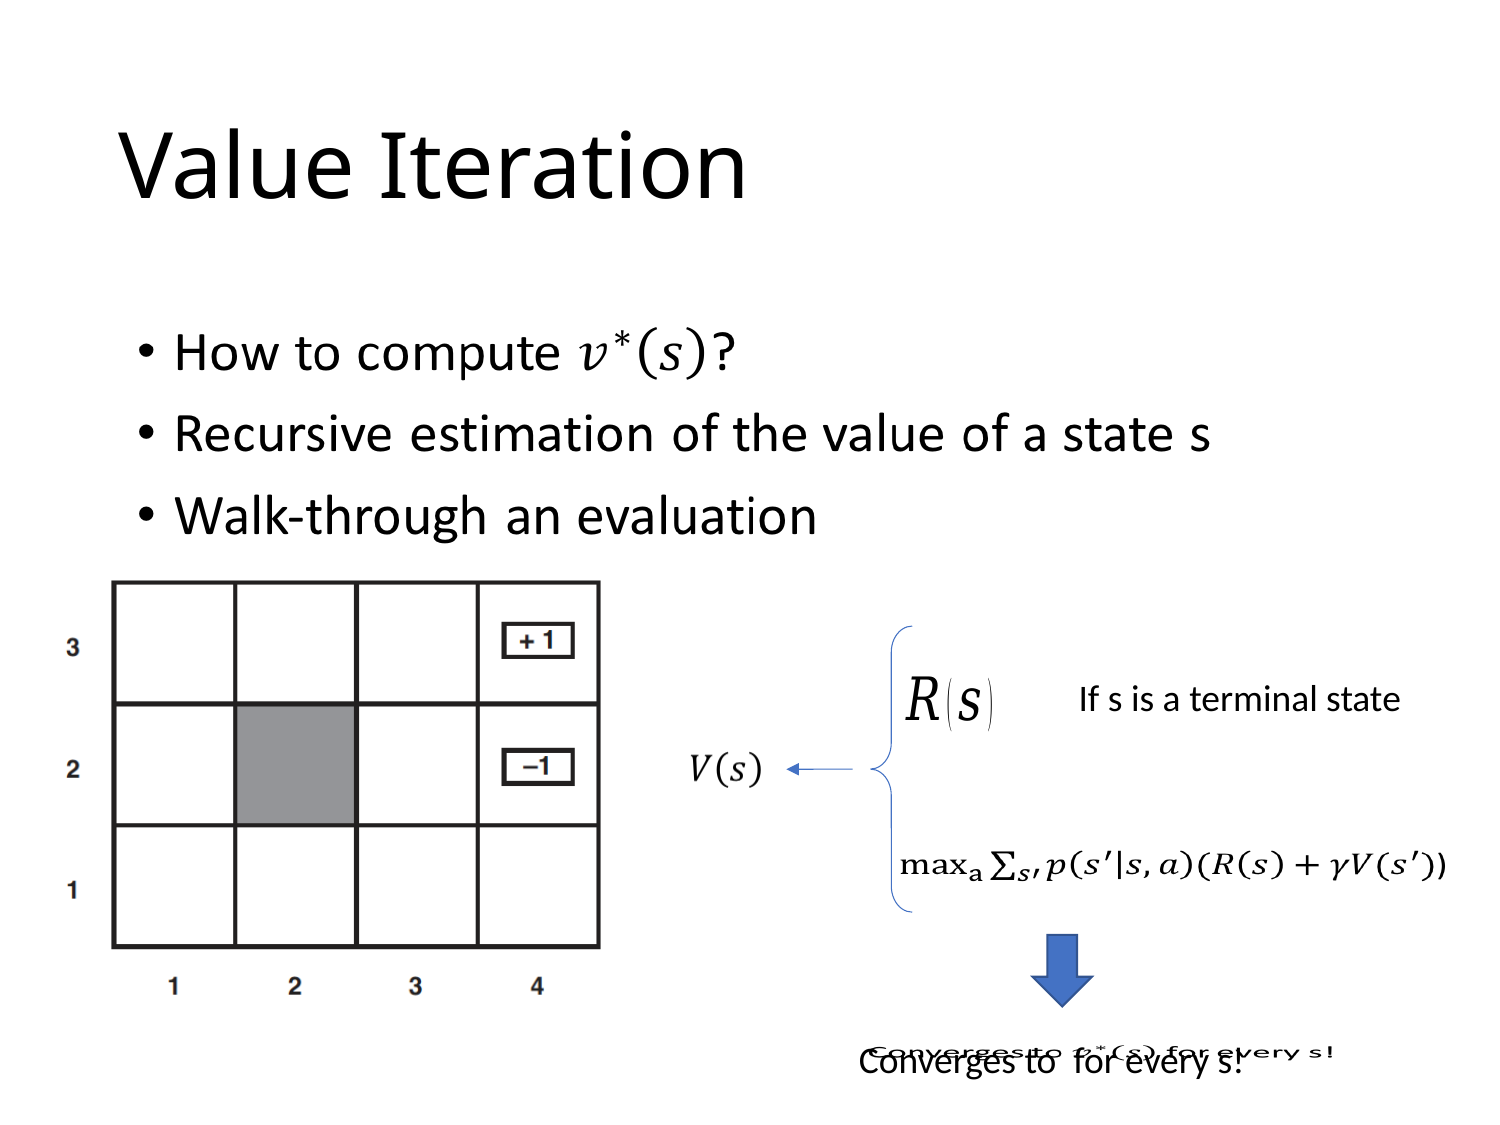

# Value Iteration
If s is a terminal state
Converges to for every s!